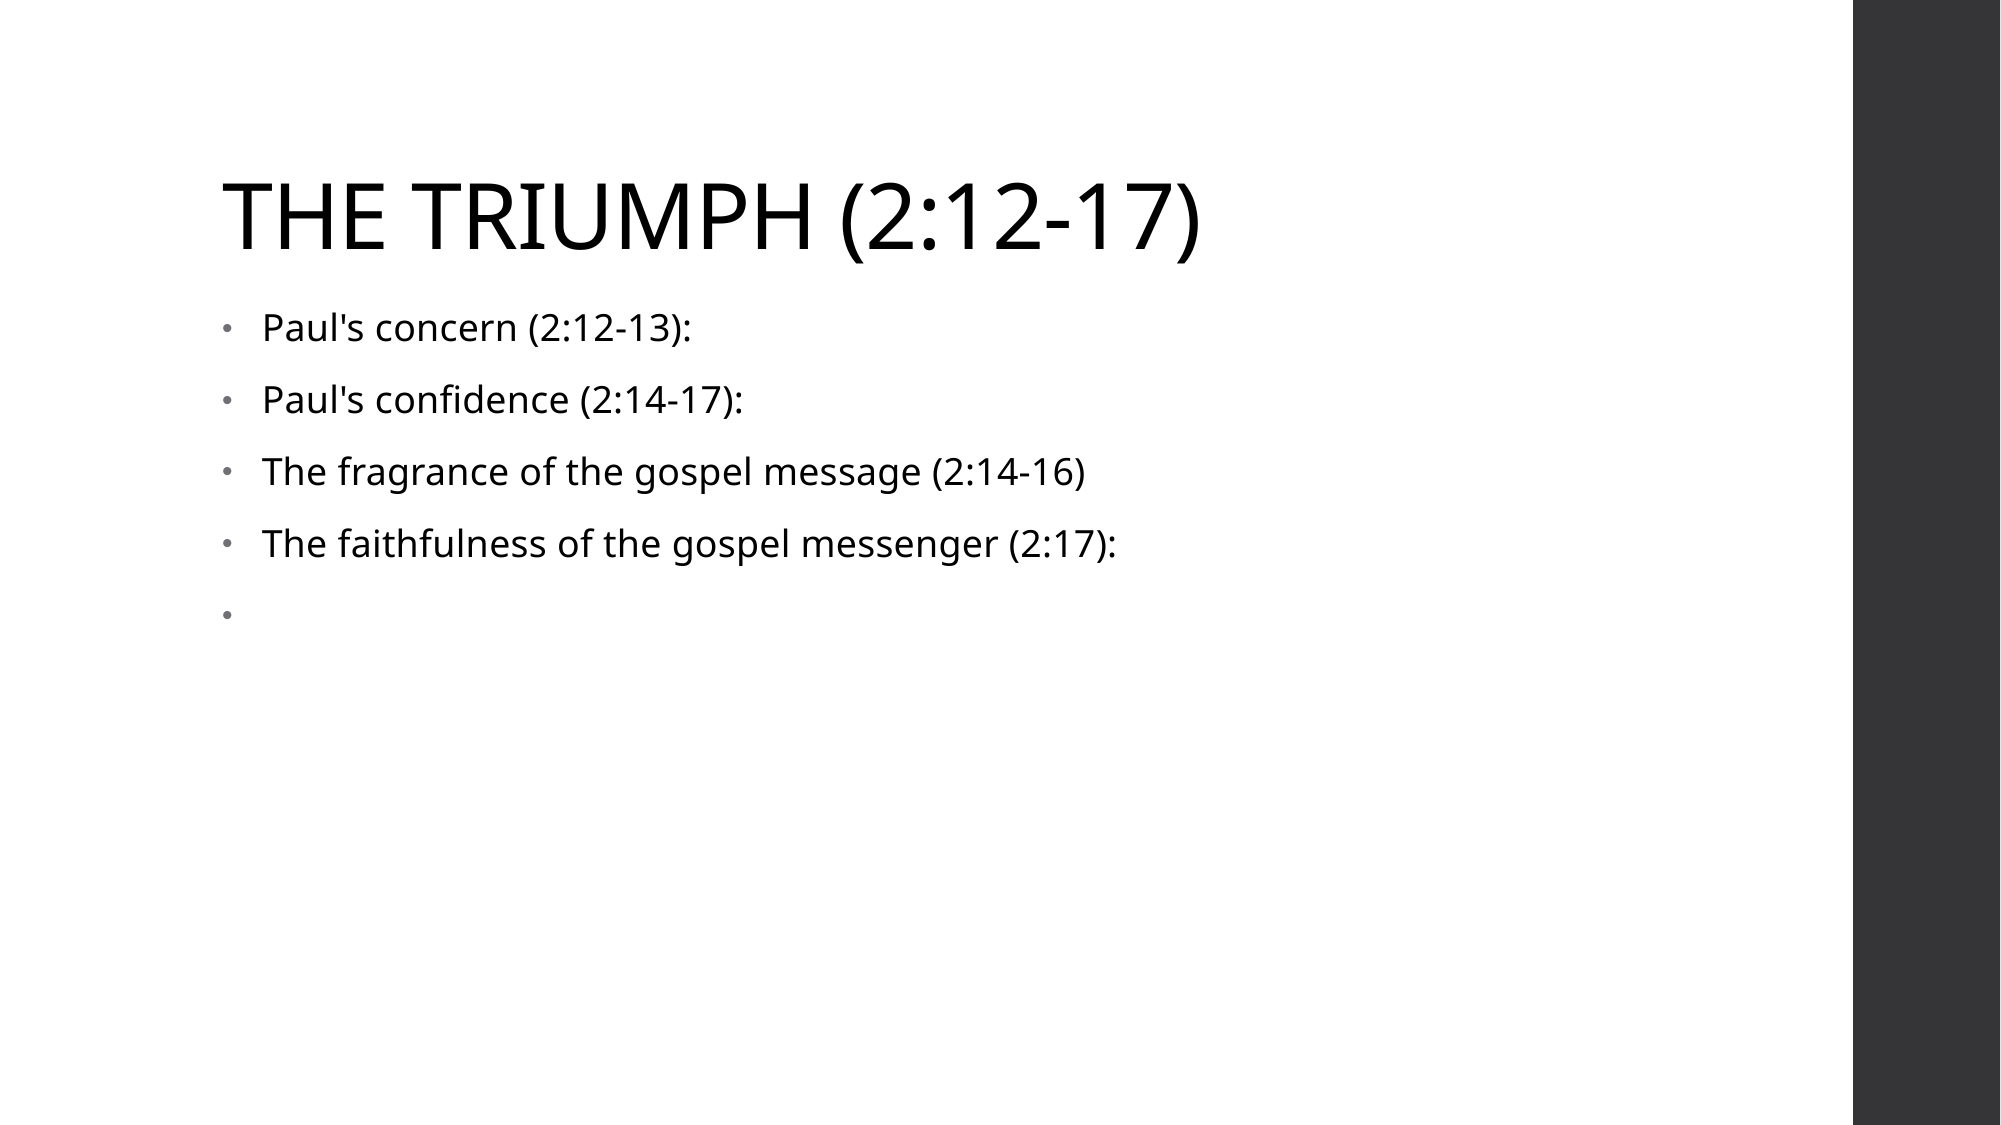

# THE TRIUMPH (2:12-17)
 Paul's concern (2:12-13):
 Paul's confidence (2:14-17):
 The fragrance of the gospel message (2:14-16)
 The faithfulness of the gospel messenger (2:17):